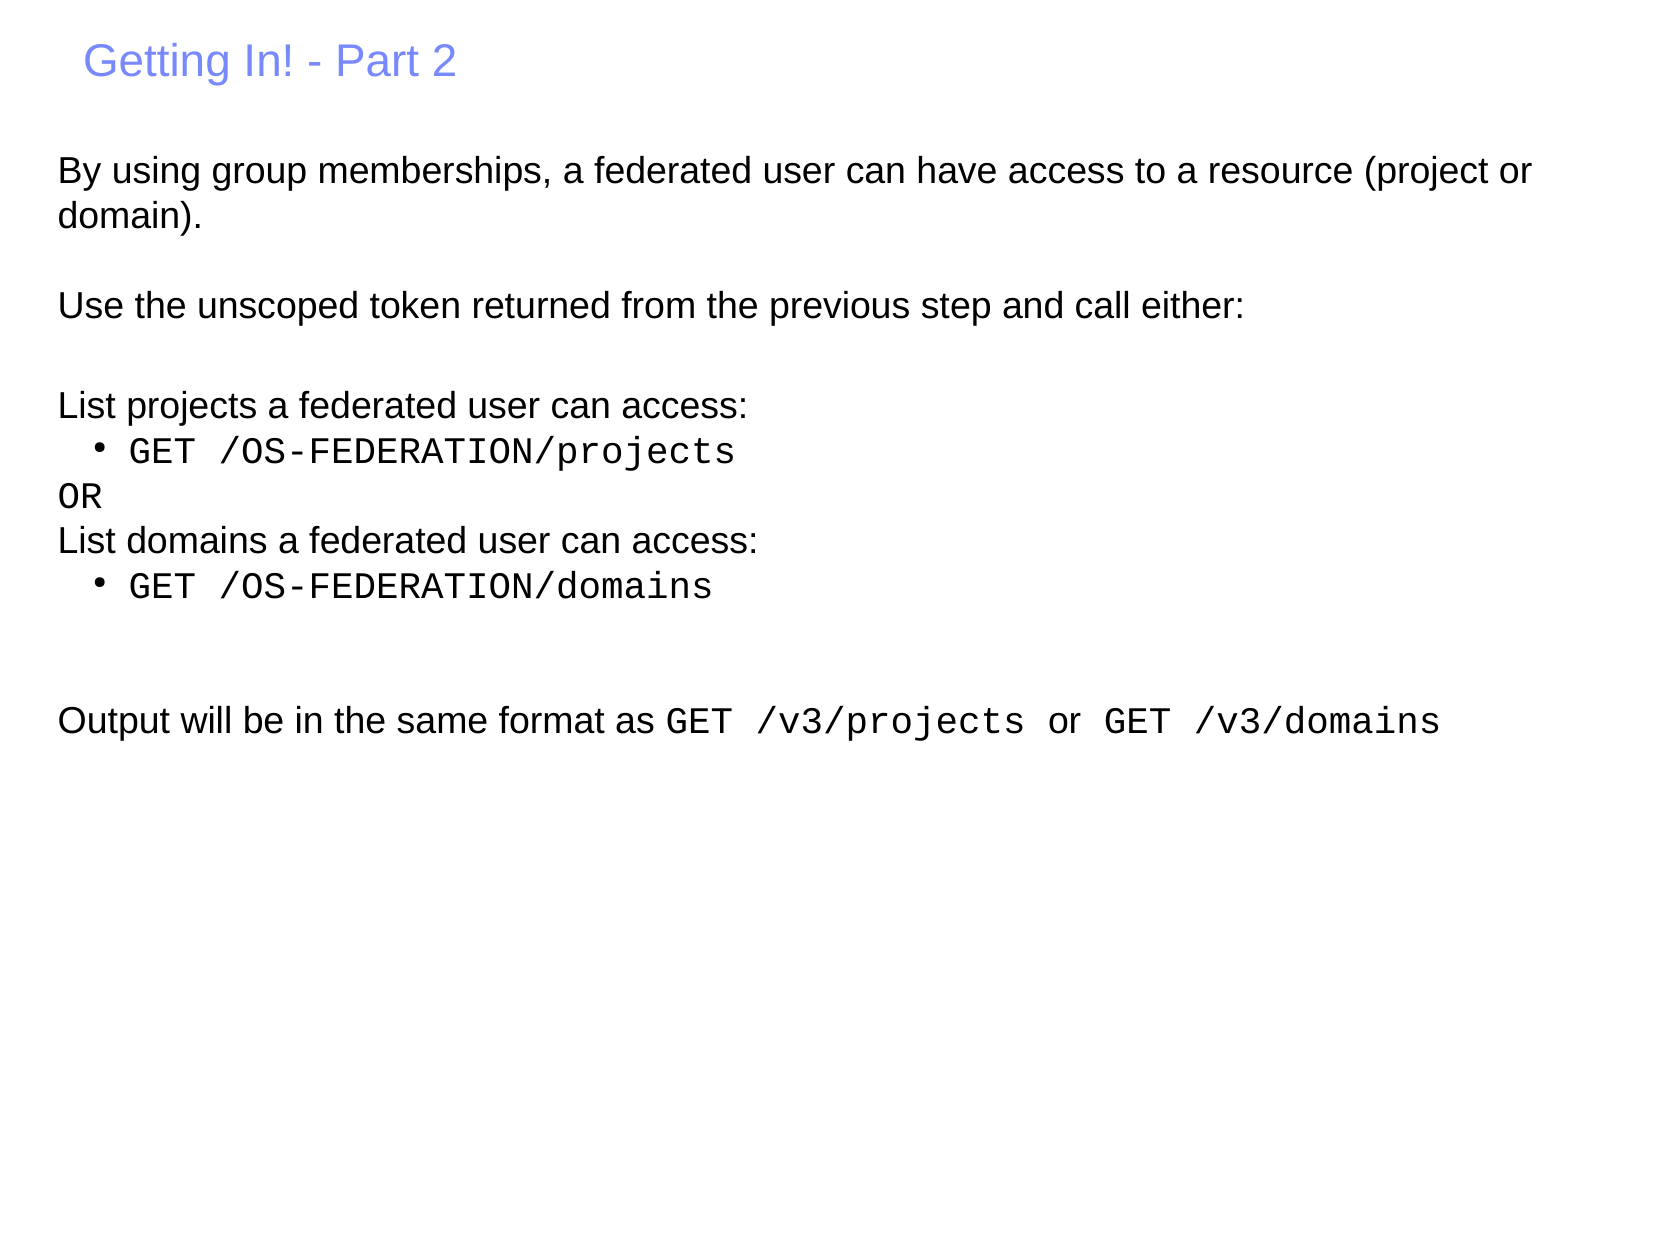

Getting In! - Part 2
By using group memberships, a federated user can have access to a resource (project or domain).
Use the unscoped token returned from the previous step and call either:
List projects a federated user can access:
GET /OS-FEDERATION/projects
OR
List domains a federated user can access:
GET /OS-FEDERATION/domains
Output will be in the same format as GET /v3/projects or GET /v3/domains